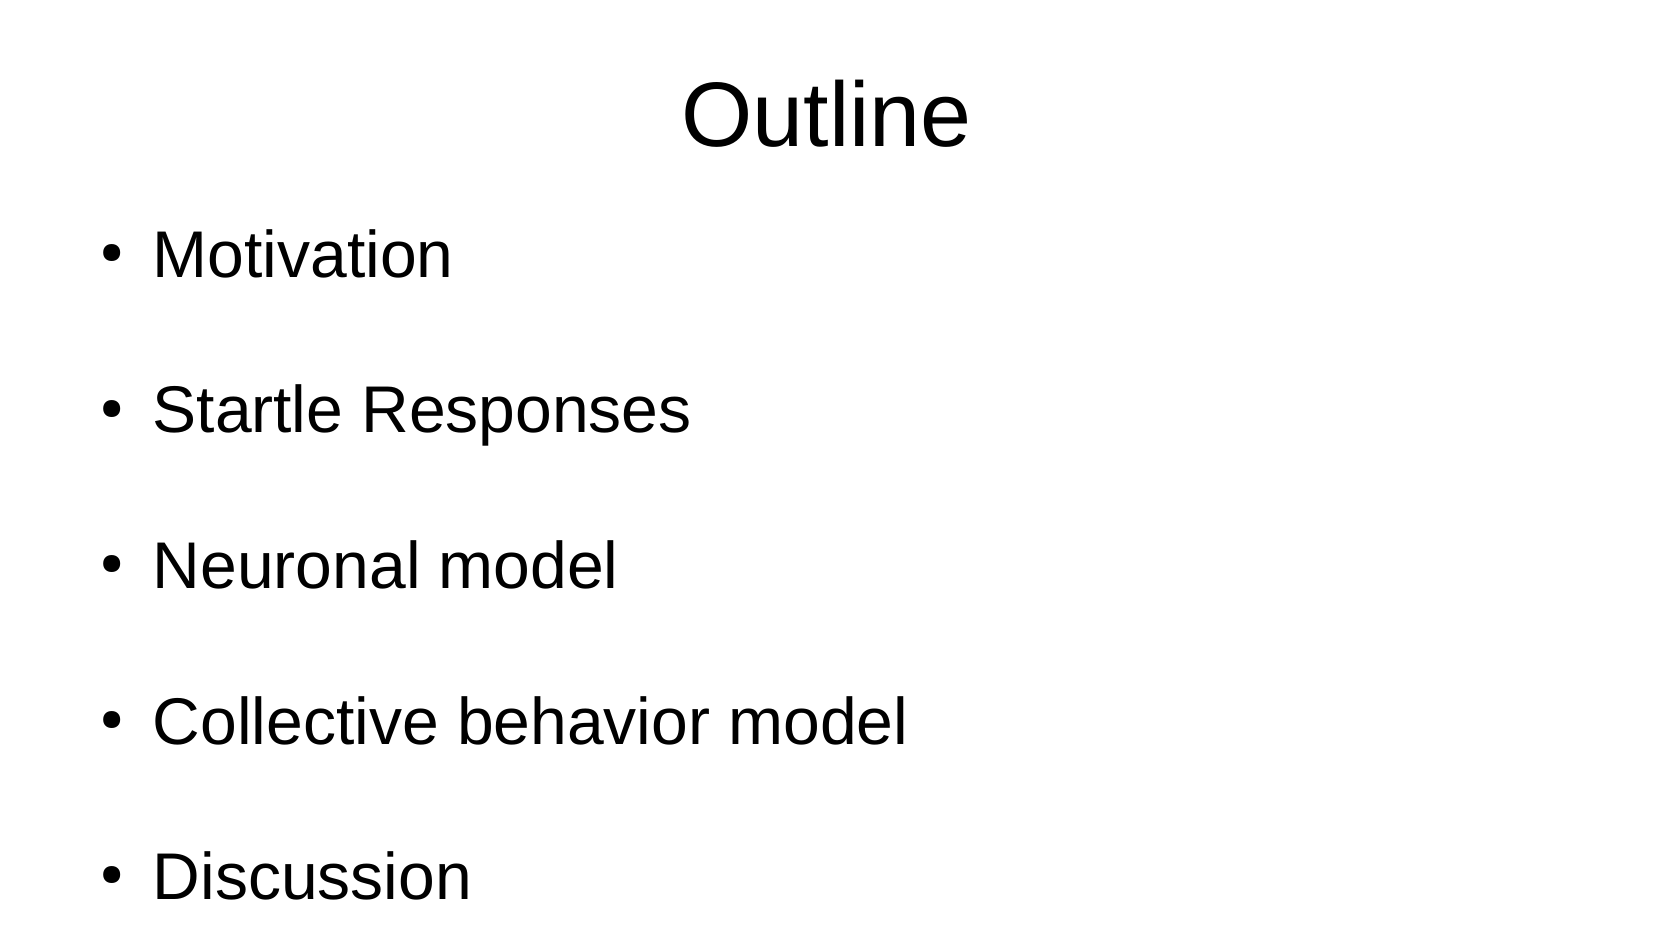

# Outline
Motivation
Startle Responses
Neuronal model
Collective behavior model
Discussion